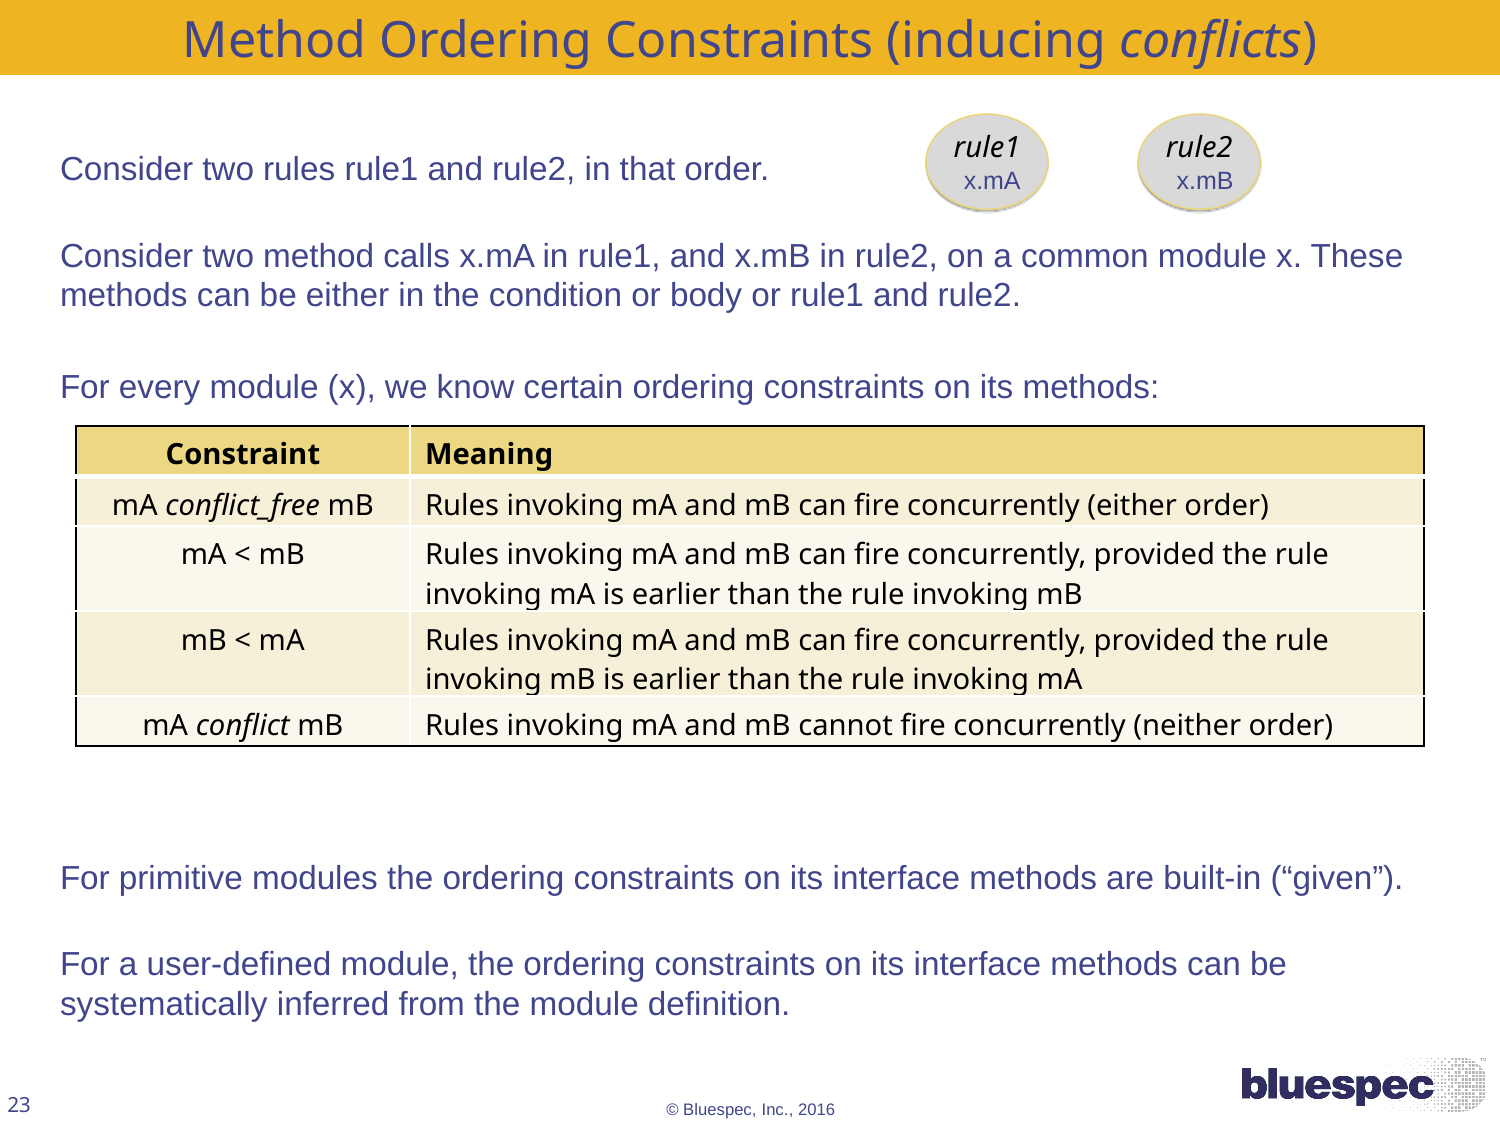

Method Ordering Constraints (inducing conflicts)
rule1
rule2
x.mA
x.mB
Consider two rules rule1 and rule2, in that order.
Consider two method calls x.mA in rule1, and x.mB in rule2, on a common module x. These methods can be either in the condition or body or rule1 and rule2.
For every module (x), we know certain ordering constraints on its methods:
| Constraint | Meaning |
| --- | --- |
| mA conflict\_free mB | Rules invoking mA and mB can fire concurrently (either order) |
| mA < mB | Rules invoking mA and mB can fire concurrently, provided the rule invoking mA is earlier than the rule invoking mB |
| mB < mA | Rules invoking mA and mB can fire concurrently, provided the rule invoking mB is earlier than the rule invoking mA |
| mA conflict mB | Rules invoking mA and mB cannot fire concurrently (neither order) |
For primitive modules the ordering constraints on its interface methods are built-in (“given”).
For a user-defined module, the ordering constraints on its interface methods can be systematically inferred from the module definition.